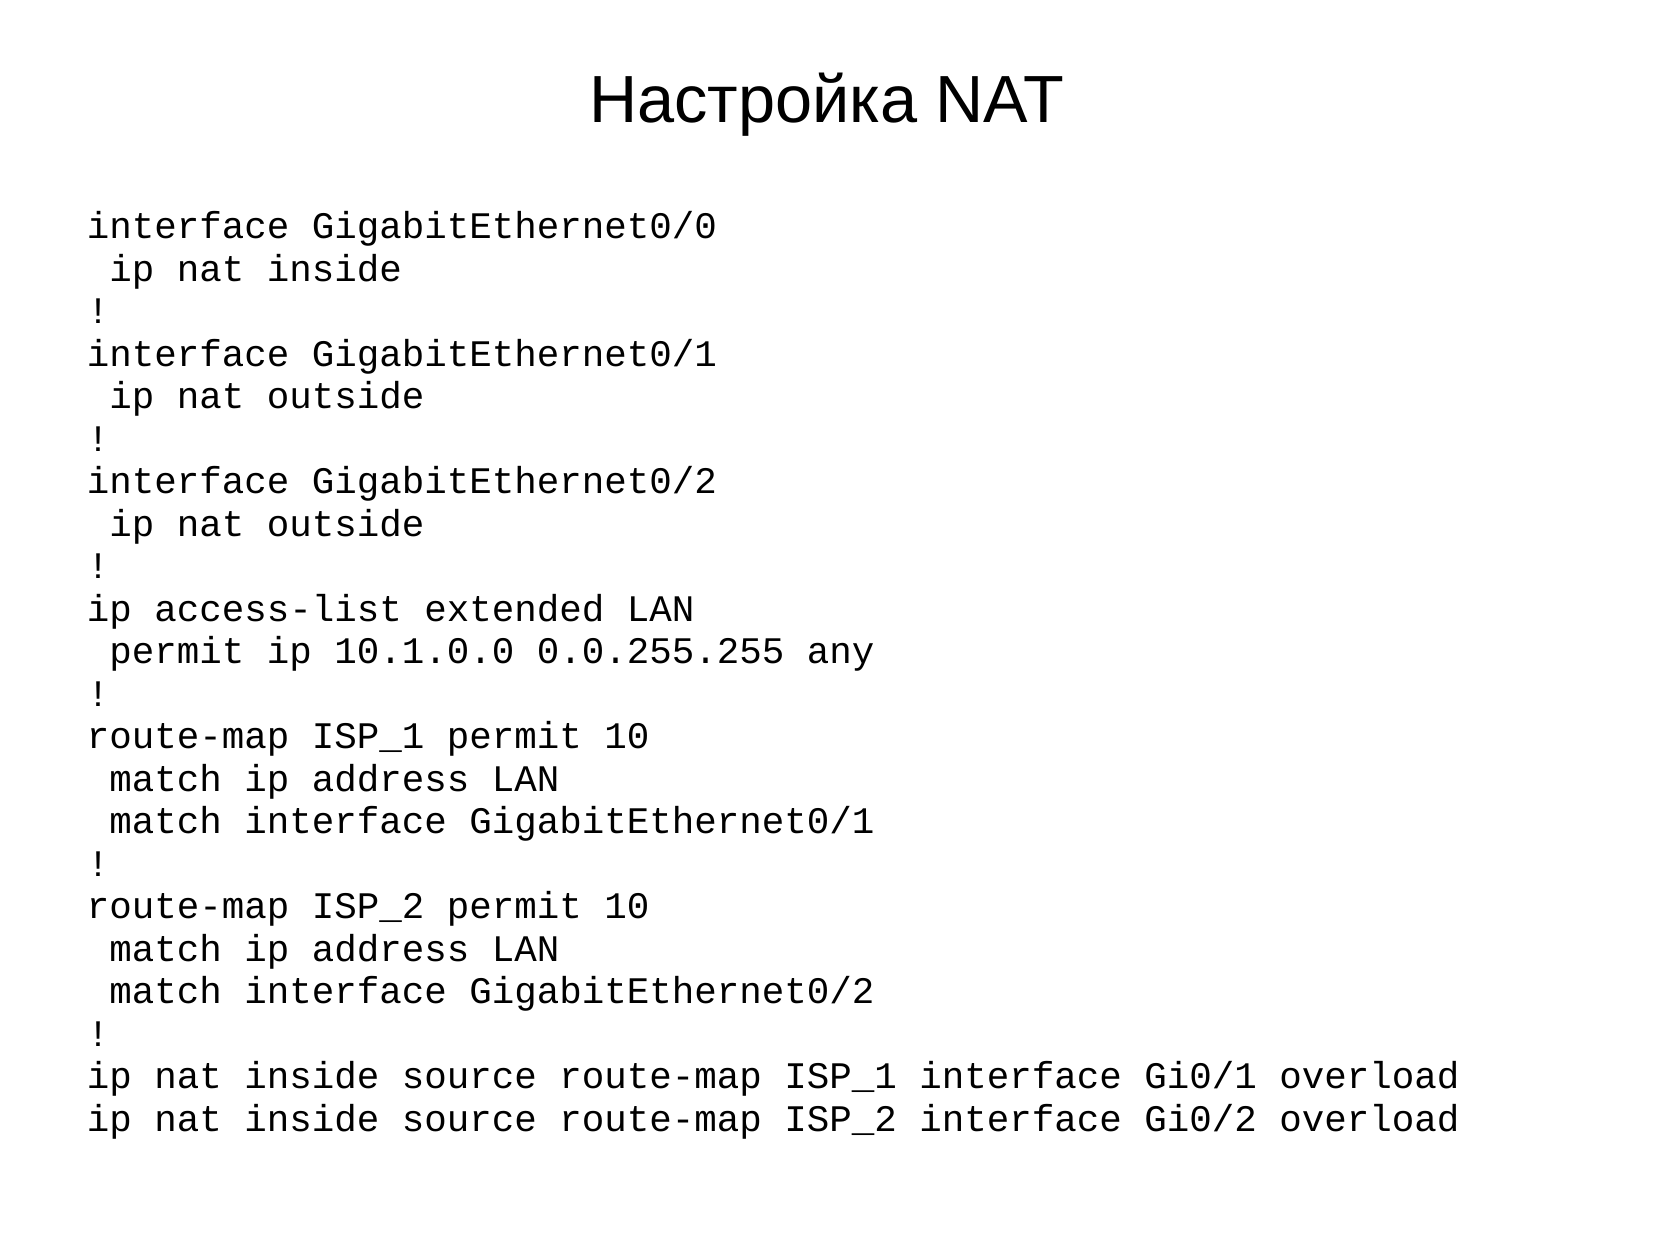

# Настройка NAT
interface GigabitEthernet0/0
 ip nat inside
!
interface GigabitEthernet0/1
 ip nat outside
!
interface GigabitEthernet0/2
 ip nat outside
!
ip access-list extended LAN
 permit ip 10.1.0.0 0.0.255.255 any
!
route-map ISP_1 permit 10
 match ip address LAN
 match interface GigabitEthernet0/1
!
route-map ISP_2 permit 10
 match ip address LAN
 match interface GigabitEthernet0/2
!
ip nat inside source route-map ISP_1 interface Gi0/1 overload
ip nat inside source route-map ISP_2 interface Gi0/2 overload